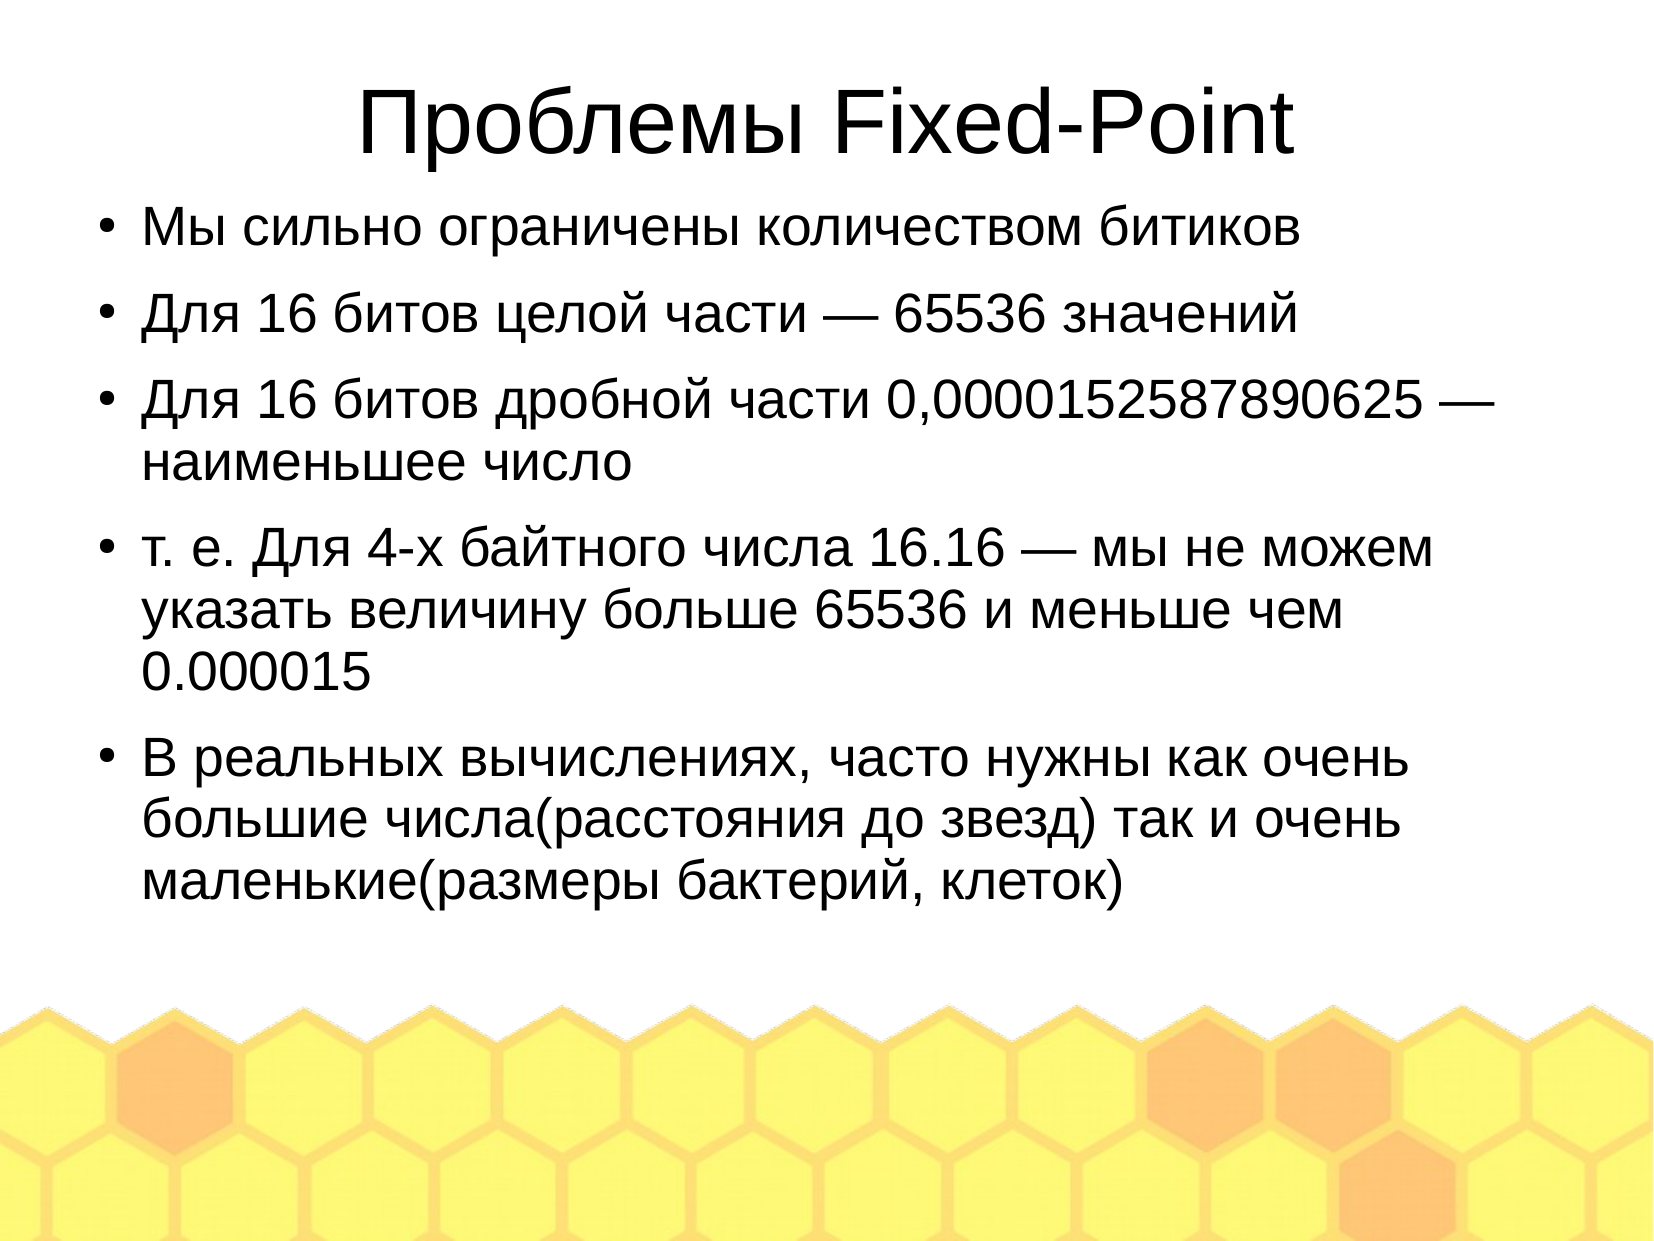

# Проблемы Fixed-Point
Мы сильно ограничены количеством битиков
Для 16 битов целой части — 65536 значений
Для 16 битов дробной части 0,0000152587890625 — наименьшее число
т. е. Для 4-х байтного числа 16.16 — мы не можем указать величину больше 65536 и меньше чем 0.000015
В реальных вычислениях, часто нужны как очень большие числа(расстояния до звезд) так и очень маленькие(размеры бактерий, клеток)